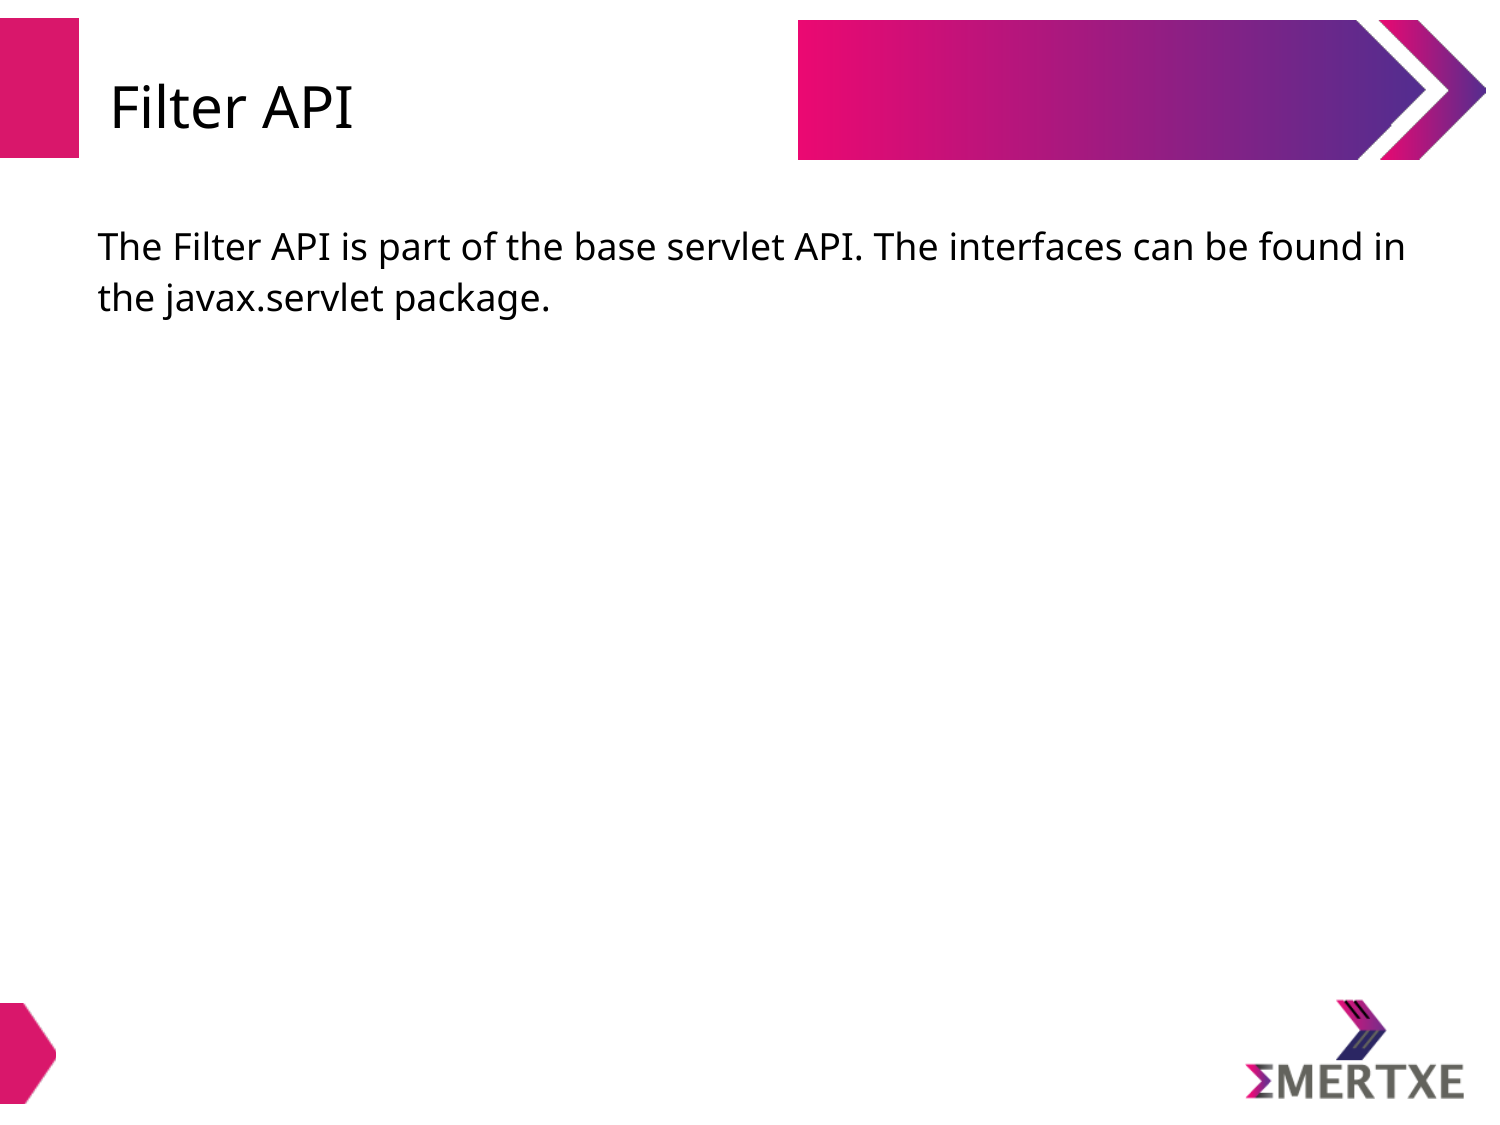

Filter API
The Filter API is part of the base servlet API. The interfaces can be found in the javax.servlet package.